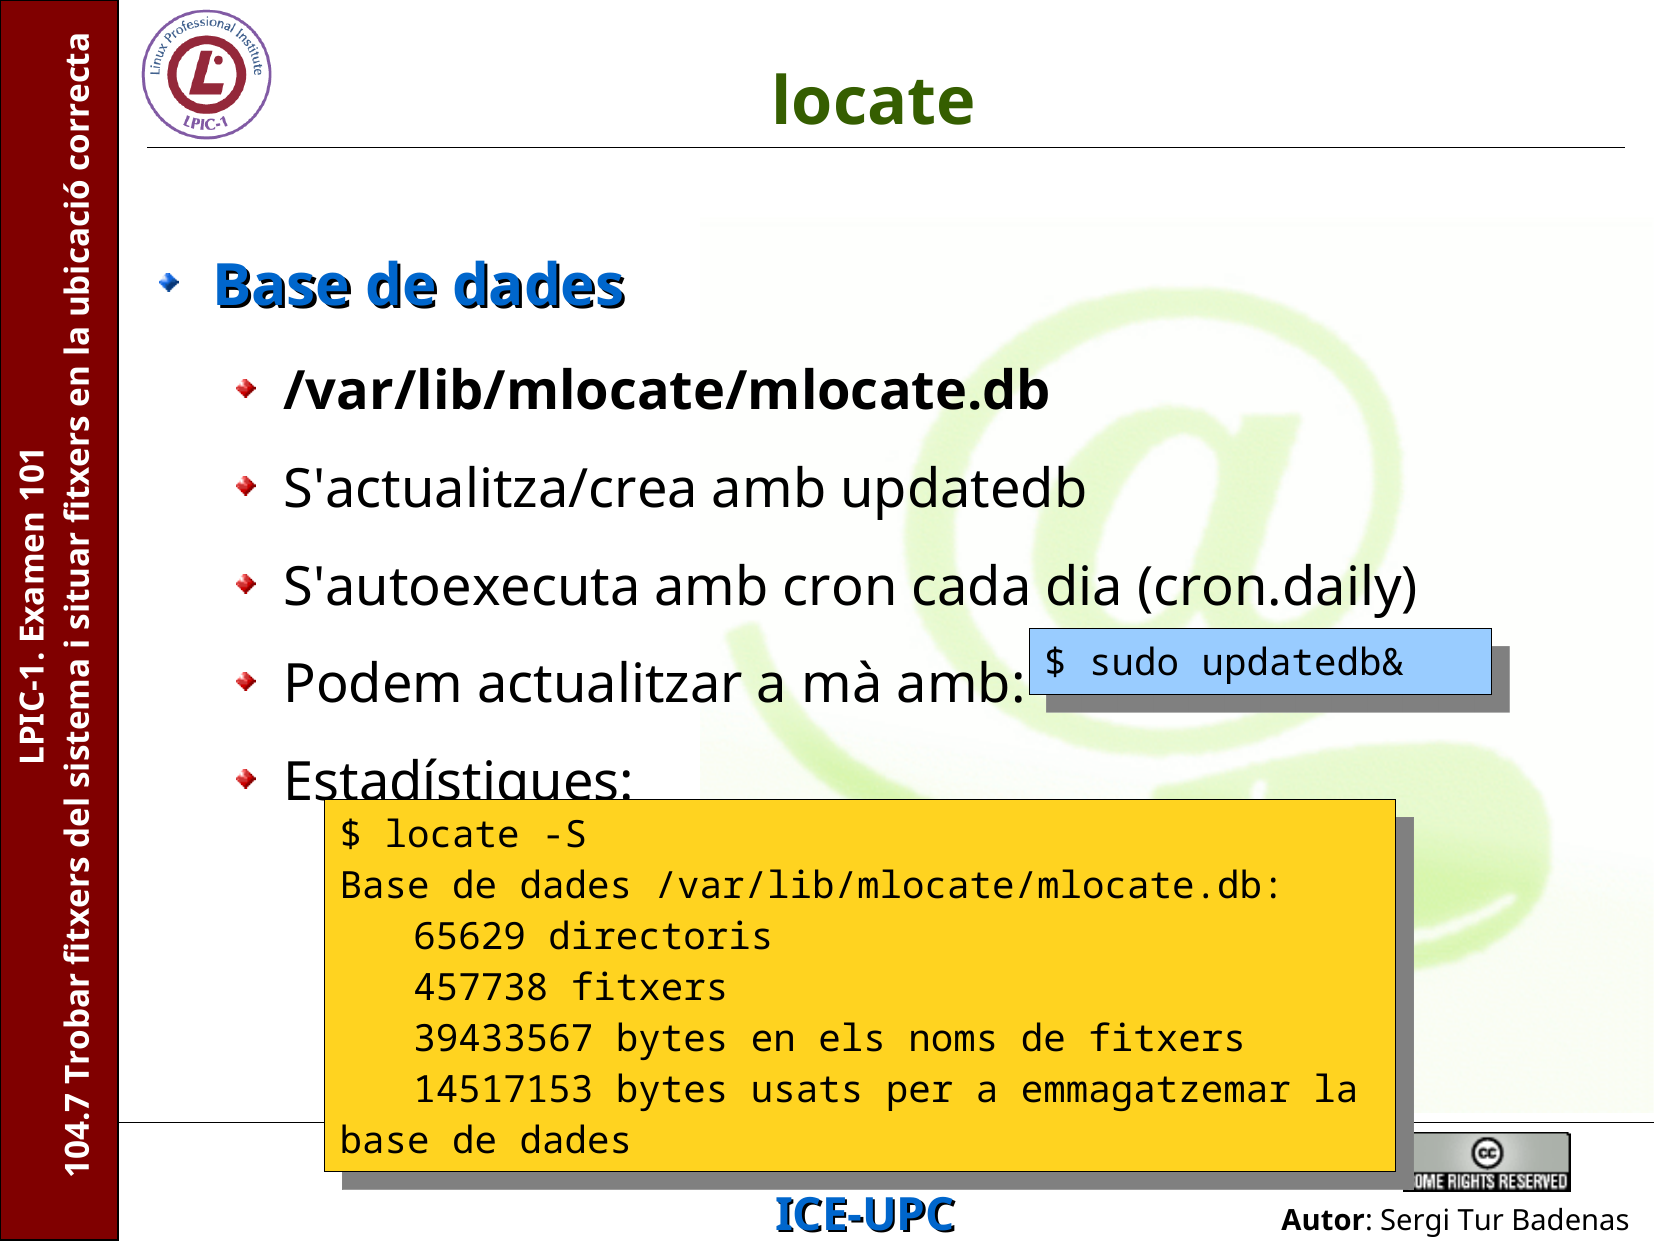

# locate
Base de dades
/var/lib/mlocate/mlocate.db
S'actualitza/crea amb updatedb
S'autoexecuta amb cron cada dia (cron.daily)
Podem actualitzar a mà amb:
Estadístiques:
$ sudo updatedb&
$ locate -S
Base de dades /var/lib/mlocate/mlocate.db:
	65629 directoris
	457738 fitxers
	39433567 bytes en els noms de fitxers
	14517153 bytes usats per a emmagatzemar la base de dades